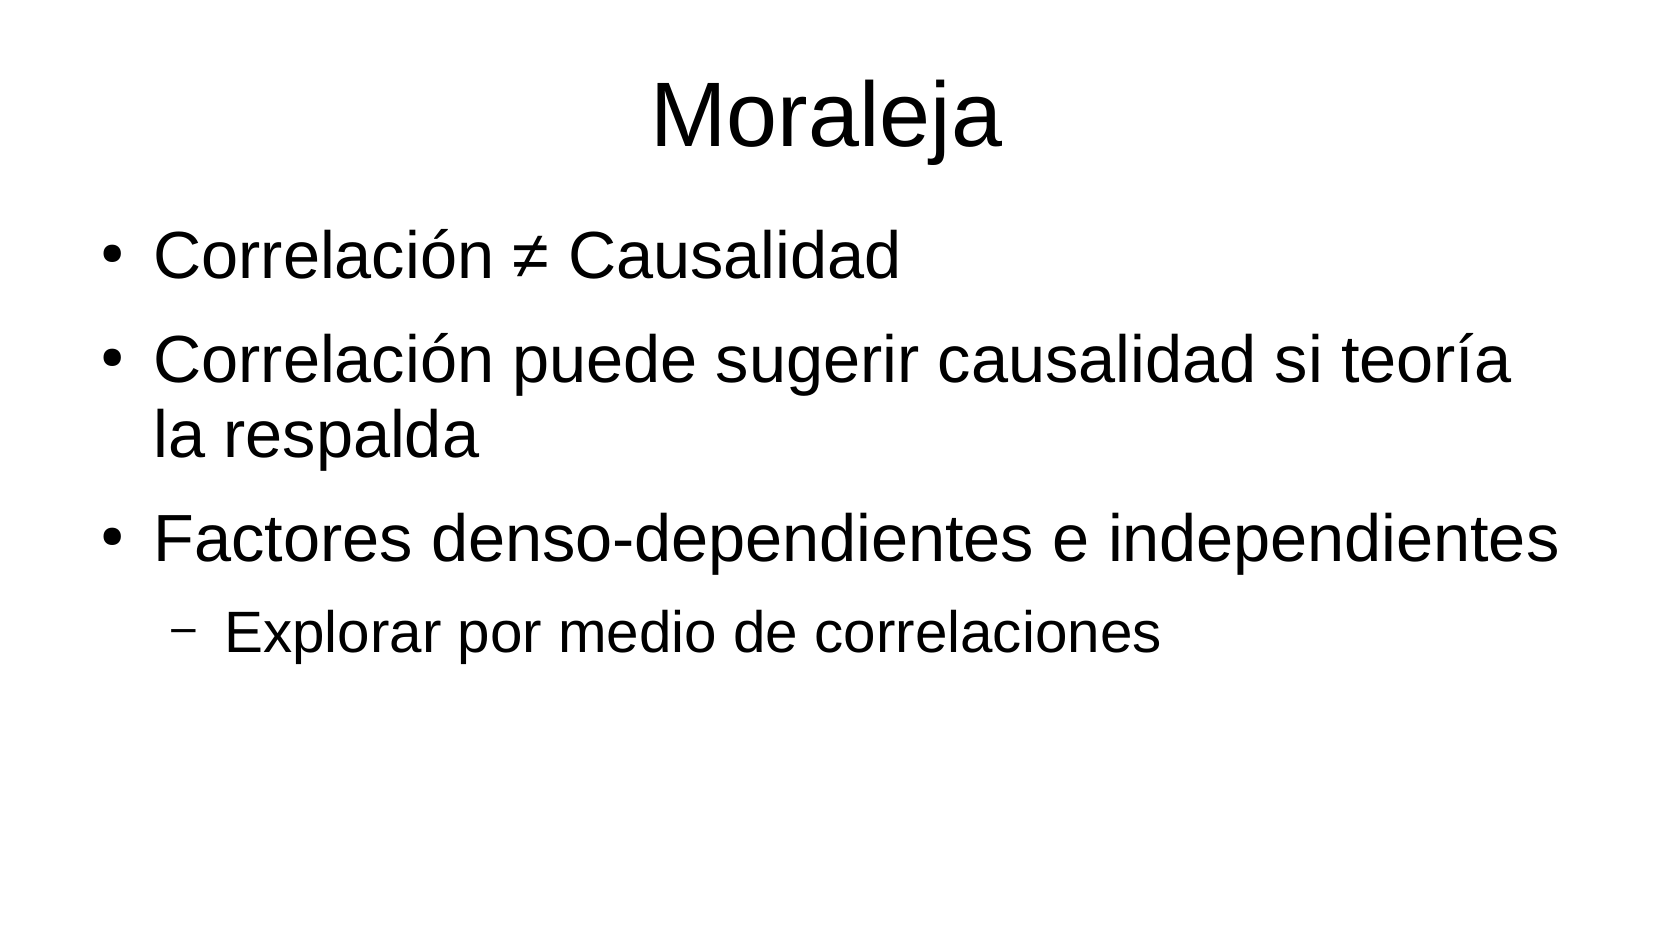

# Moraleja
Correlación ≠ Causalidad
Correlación puede sugerir causalidad si teoría la respalda
Factores denso-dependientes e independientes
Explorar por medio de correlaciones